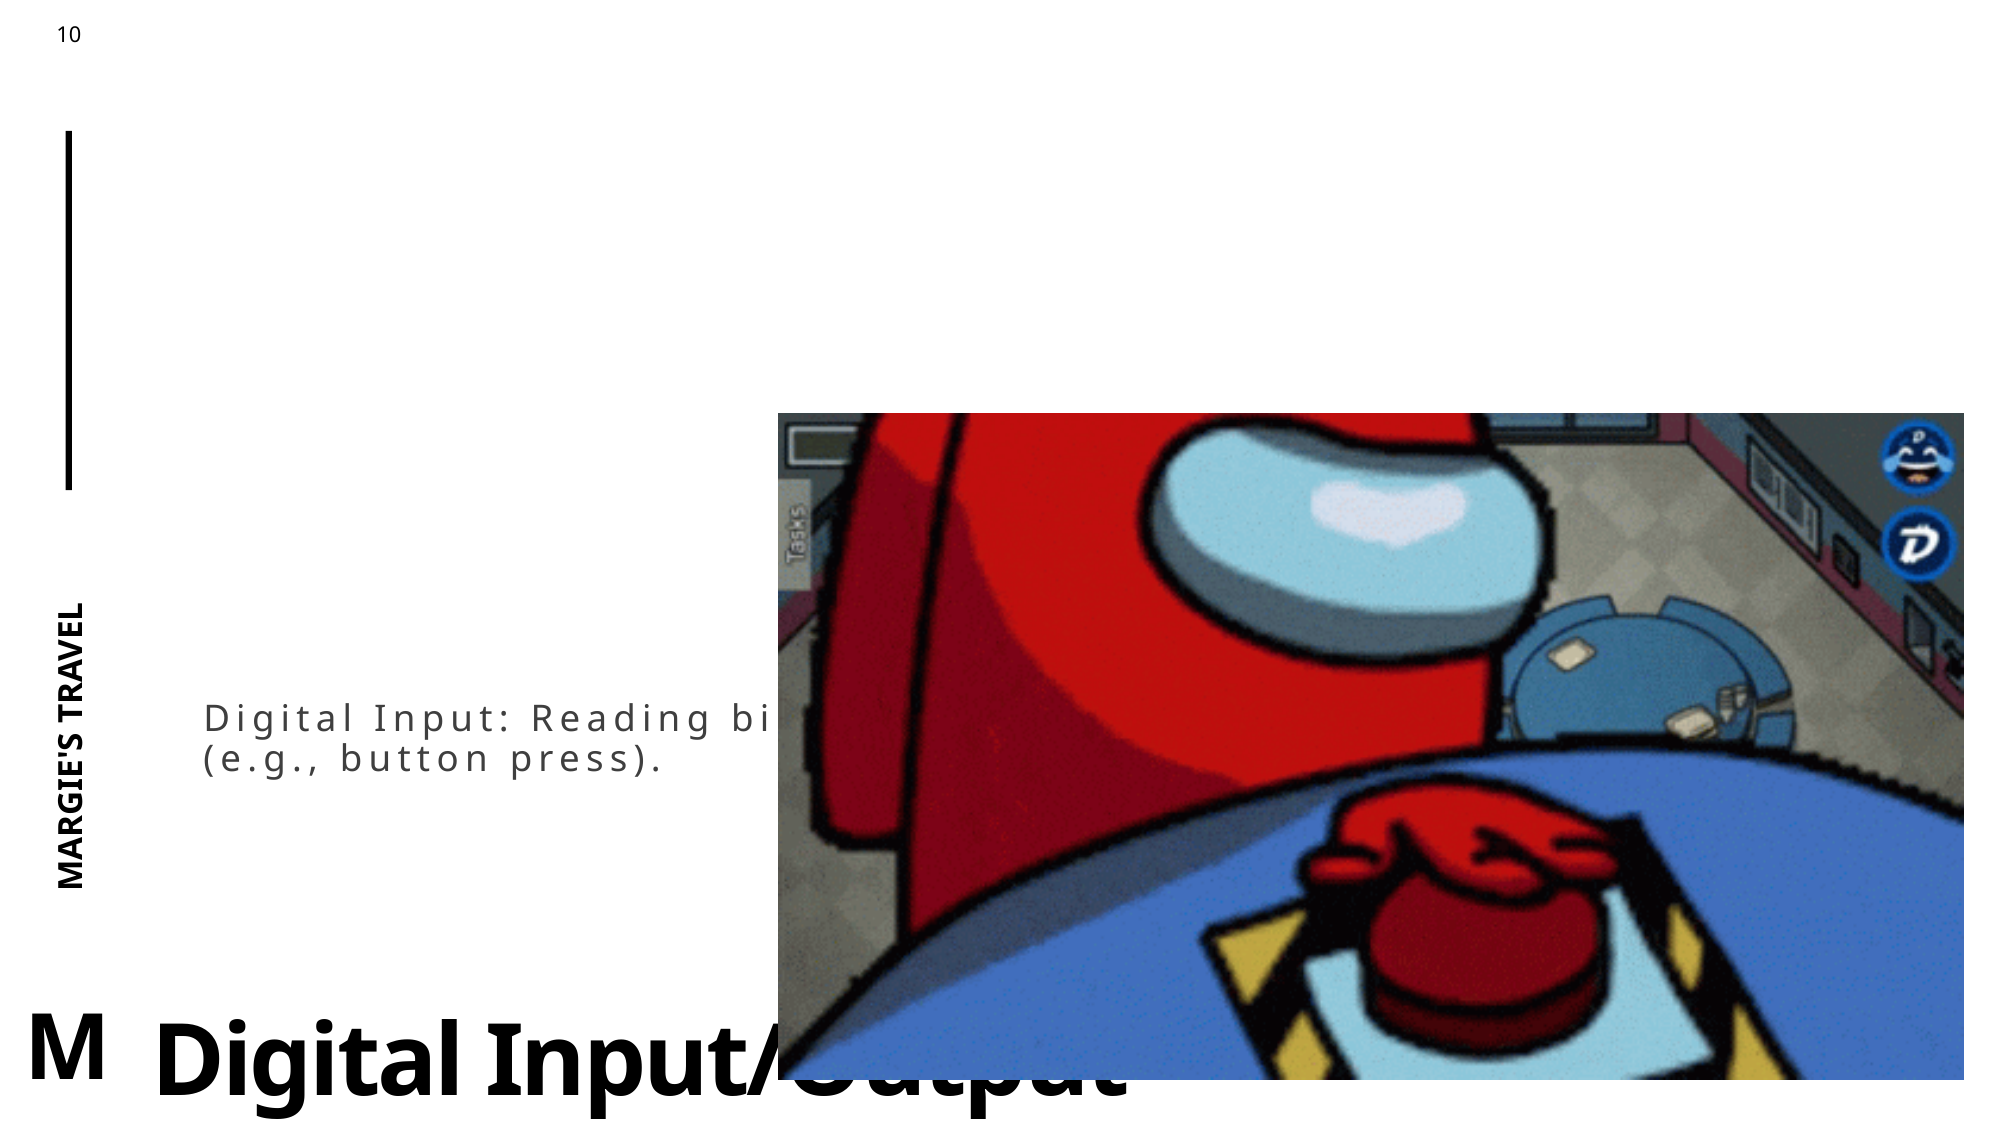

# Digital Input/Output
Digital Input: Reading binary signals (e.g., button press).